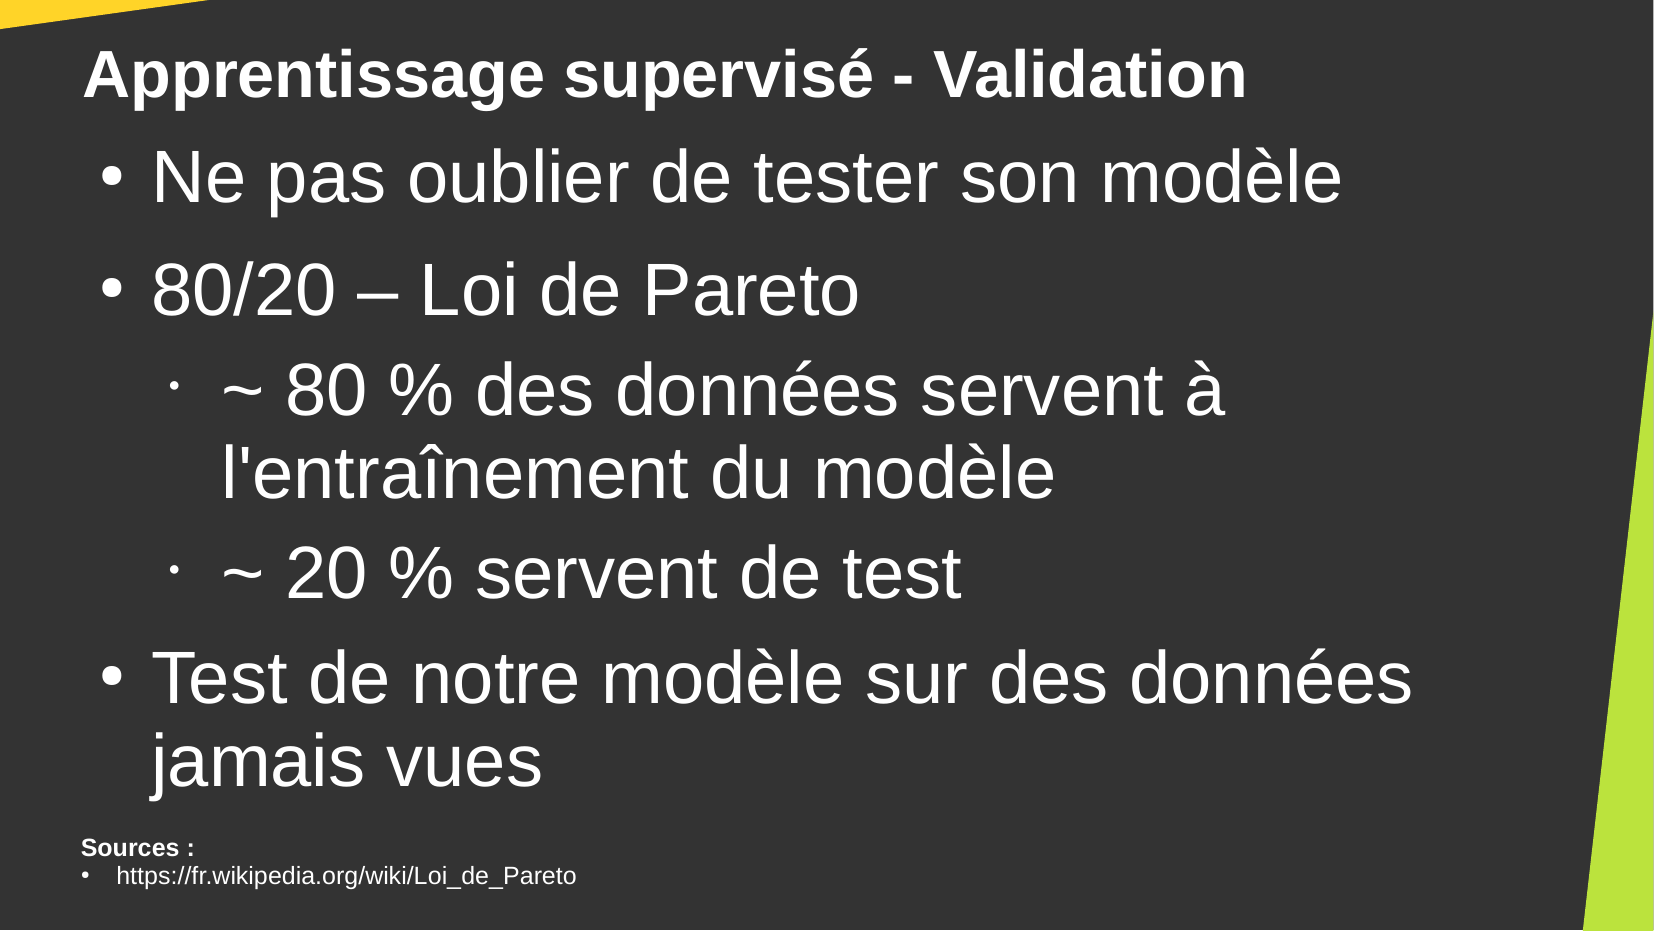

# Apprentissage supervisé - Validation
Ne pas oublier de tester son modèle
80/20 – Loi de Pareto
~ 80 % des données servent à l'entraînement du modèle
~ 20 % servent de test
Test de notre modèle sur des données jamais vues
Sources :
https://fr.wikipedia.org/wiki/Loi_de_Pareto